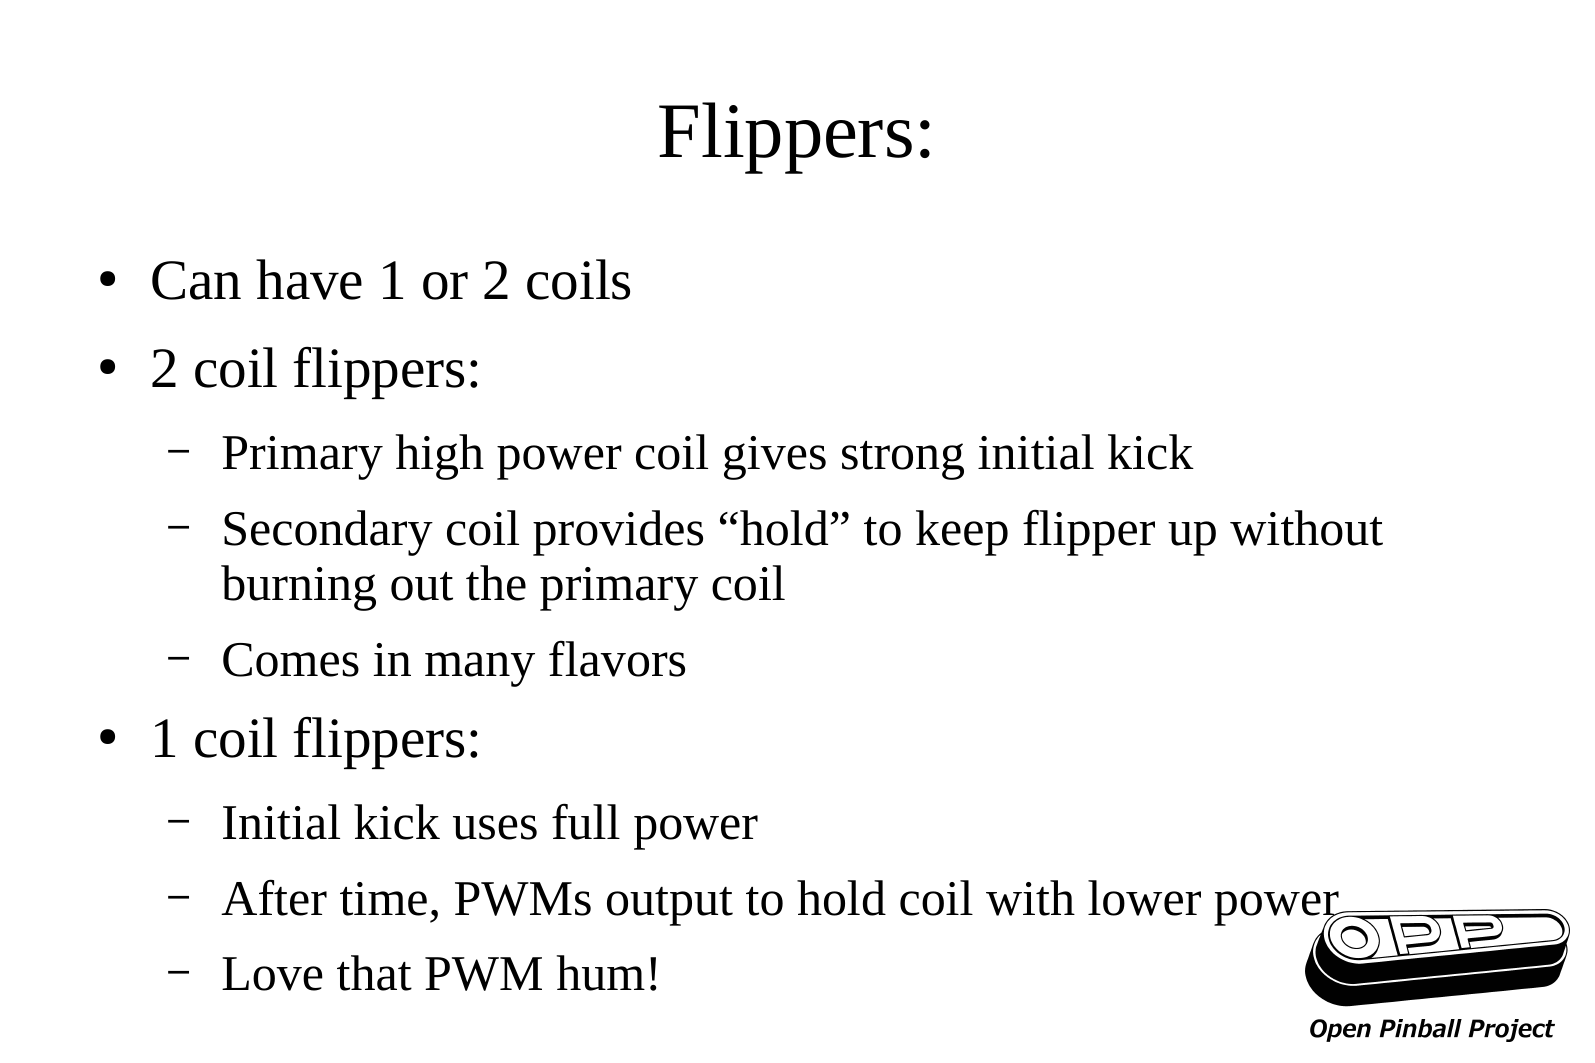

# Flippers:
Can have 1 or 2 coils
2 coil flippers:
Primary high power coil gives strong initial kick
Secondary coil provides “hold” to keep flipper up without burning out the primary coil
Comes in many flavors
1 coil flippers:
Initial kick uses full power
After time, PWMs output to hold coil with lower power
Love that PWM hum!